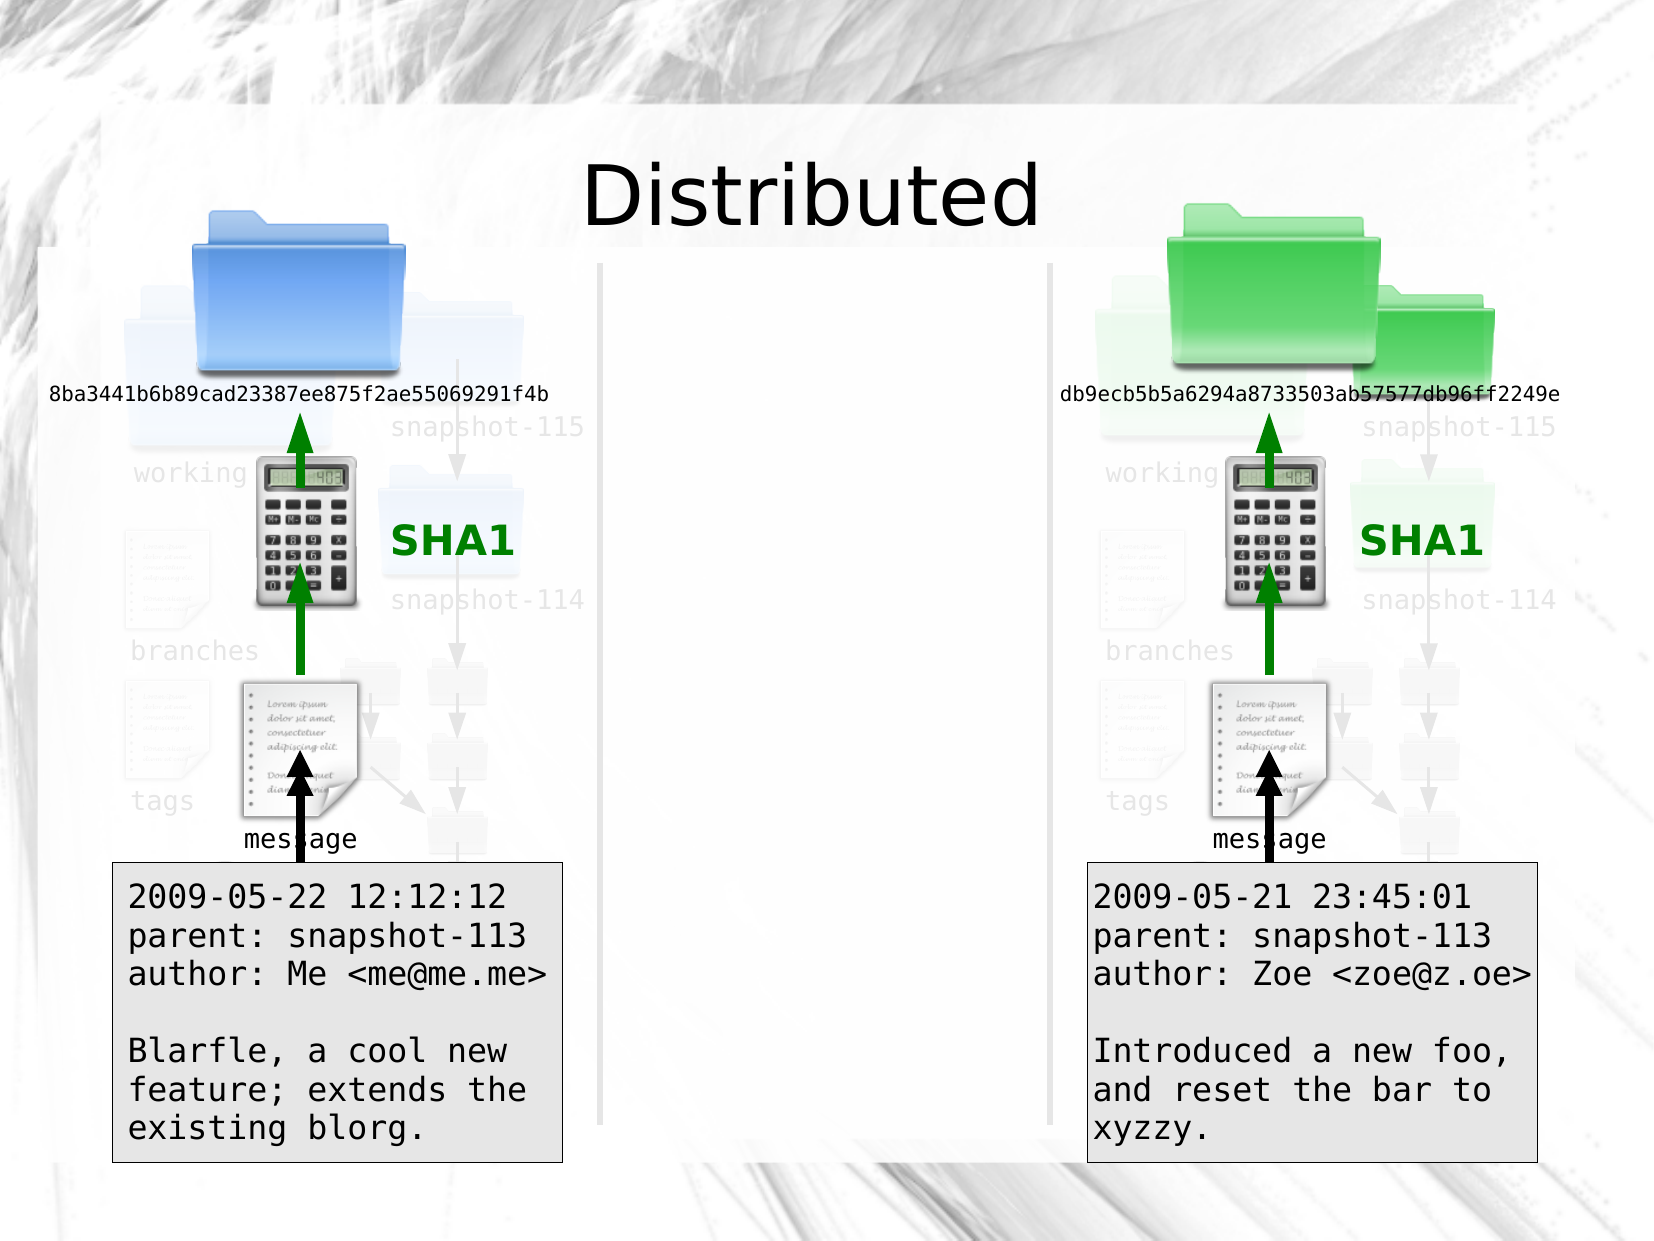

# Distributed
8ba3441b6b89cad23387ee875f2ae55069291f4b
db9ecb5b5a6294a8733503ab57577db96ff2249e
working
snapshot-115
snapshot-115
SHA1
message
SHA1
message
snapshot-114
working
branches
branches
snapshot-114
tags
tags
2009-05-22 12:12:12
parent: snapshot-113
author: Me <me@me.me>
Blarfle, a cool new
feature; extends the
existing blorg.
2009-05-21 23:45:01
parent: snapshot-113
author: Zoe <zoe@z.oe>
Introduced a new foo,
and reset the bar to
xyzzy.